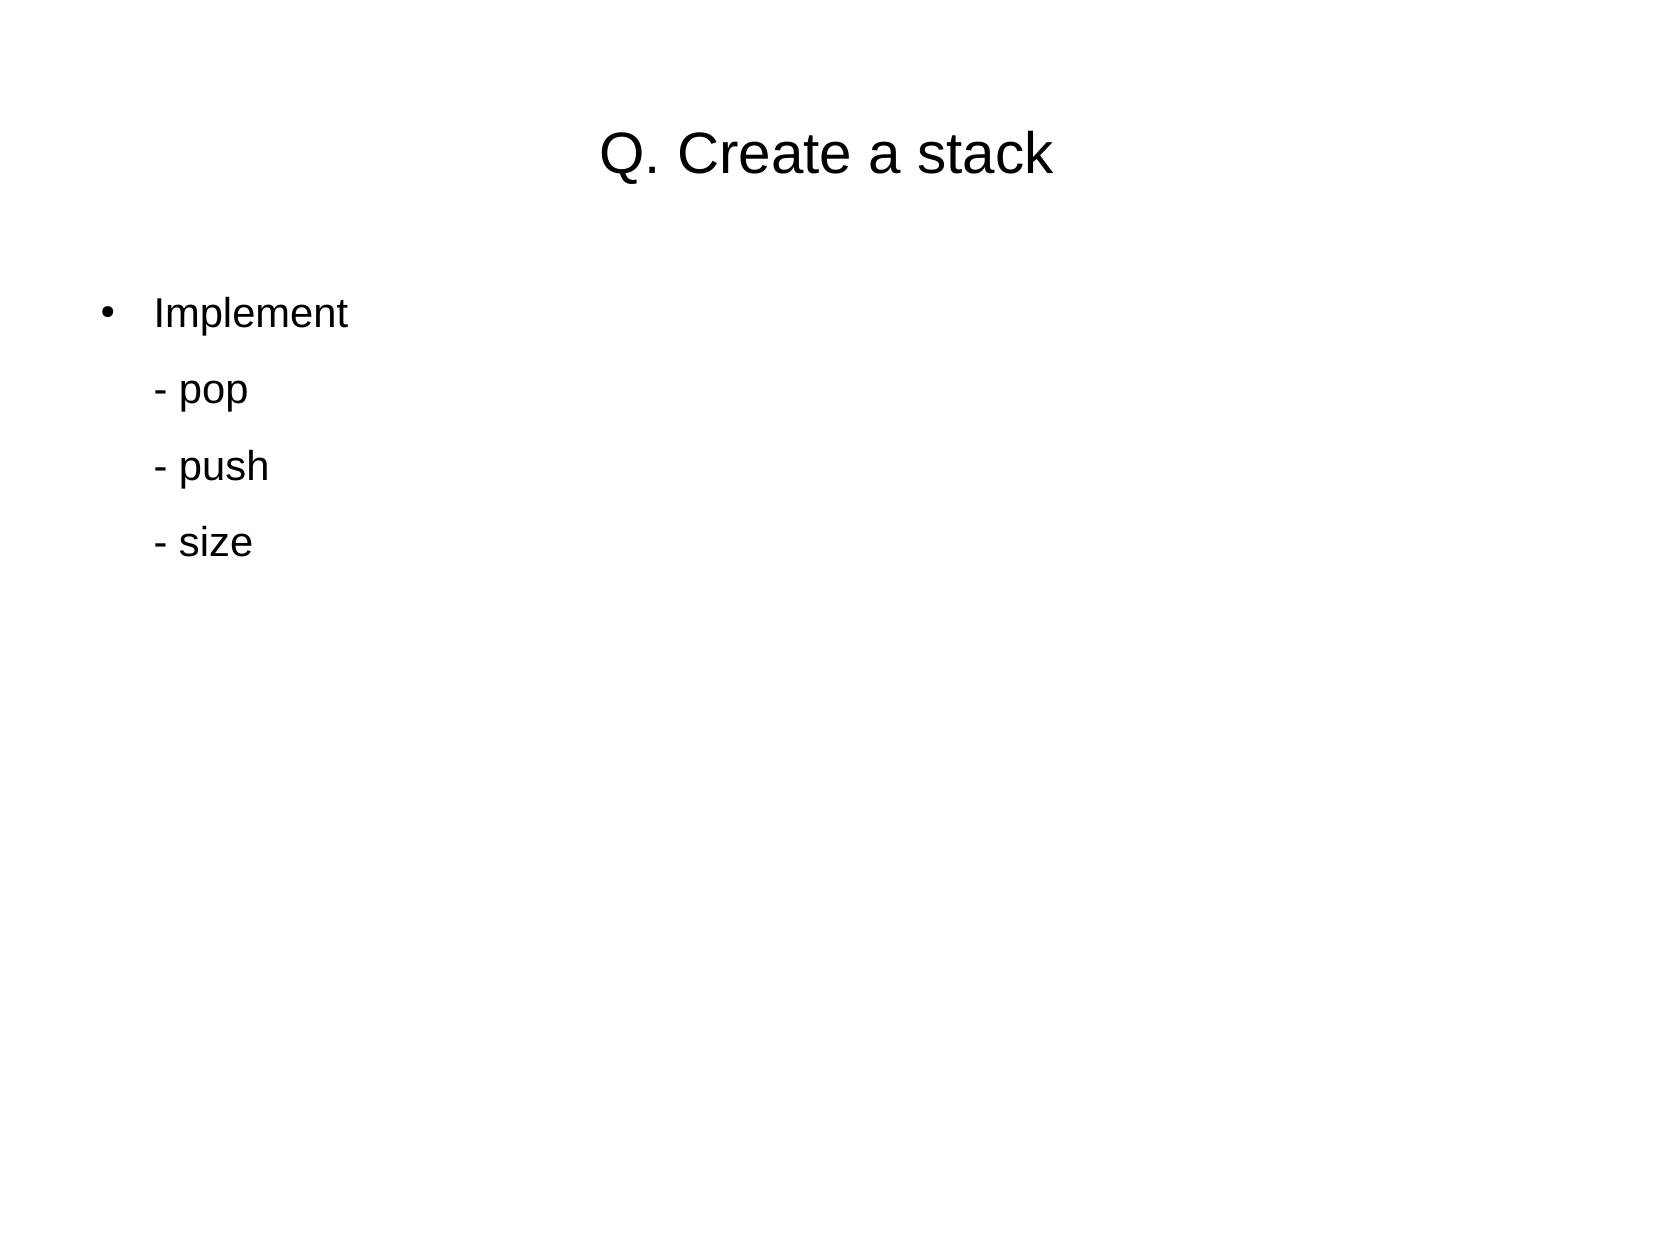

# Q. Create a stack
Implement
- pop
- push
- size